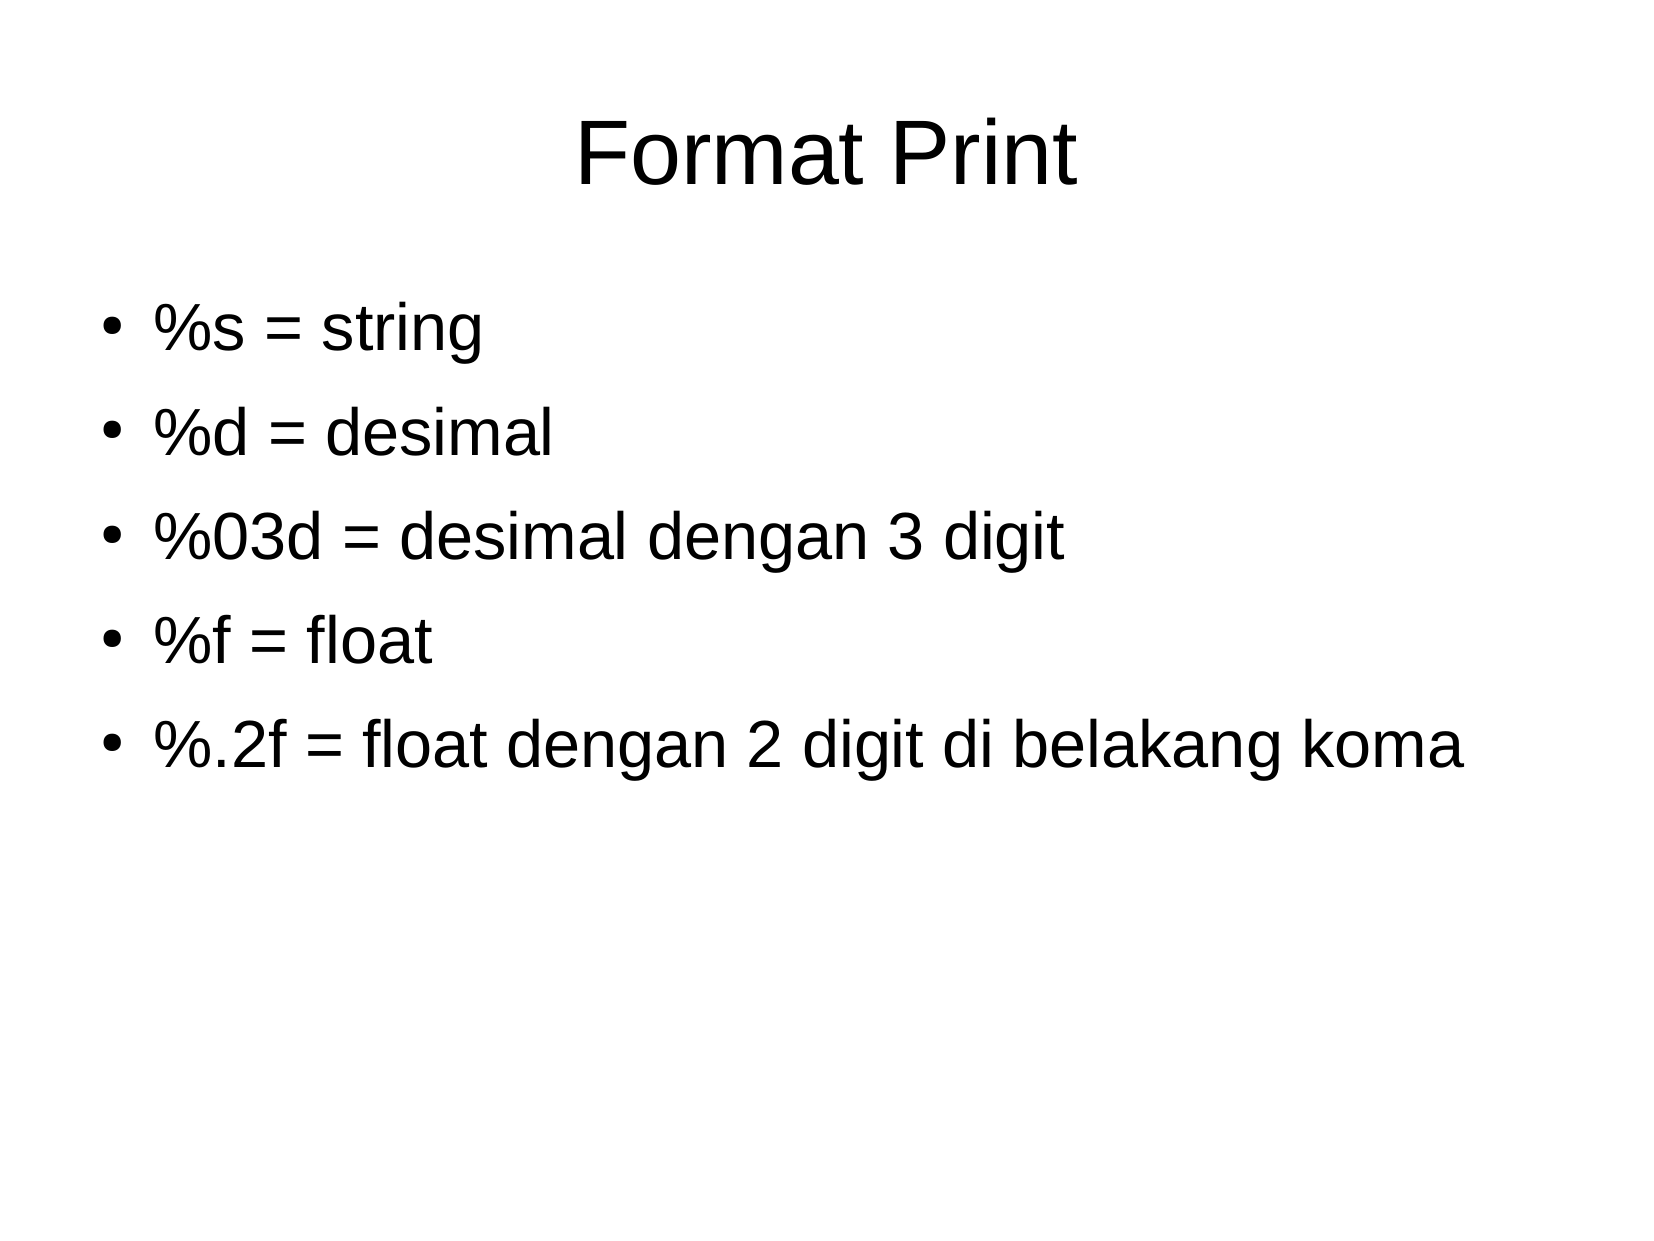

# Format Print
%s = string
%d = desimal
%03d = desimal dengan 3 digit
%f = float
%.2f = float dengan 2 digit di belakang koma